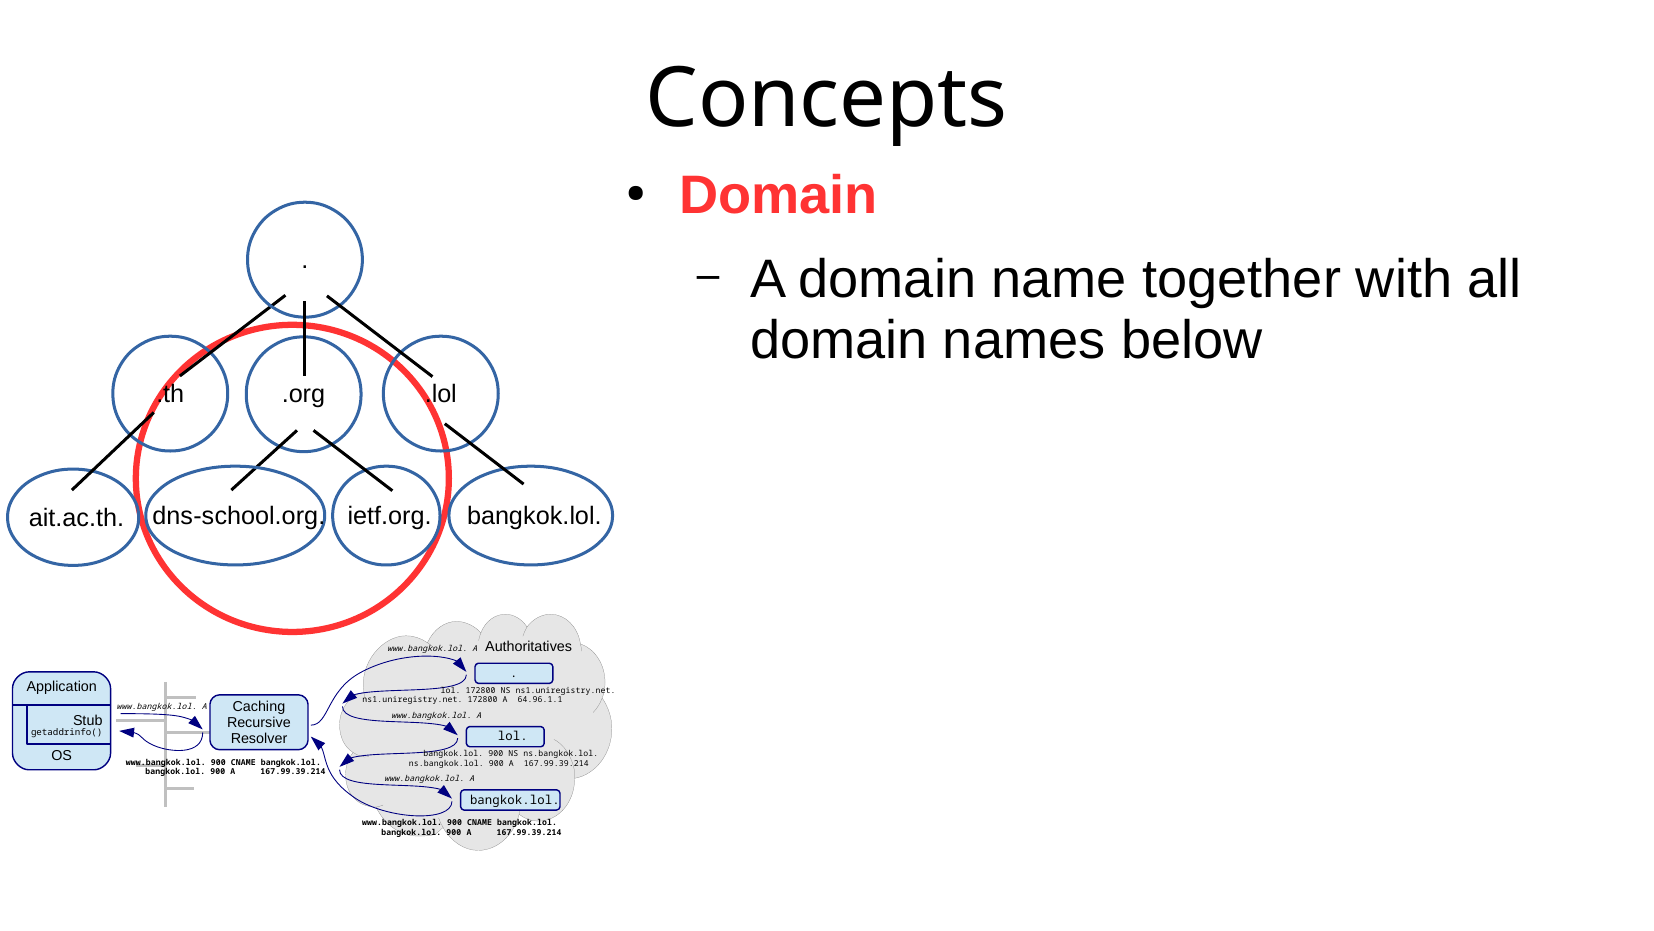

# Concepts
Domain
A domain name together with all domain names below